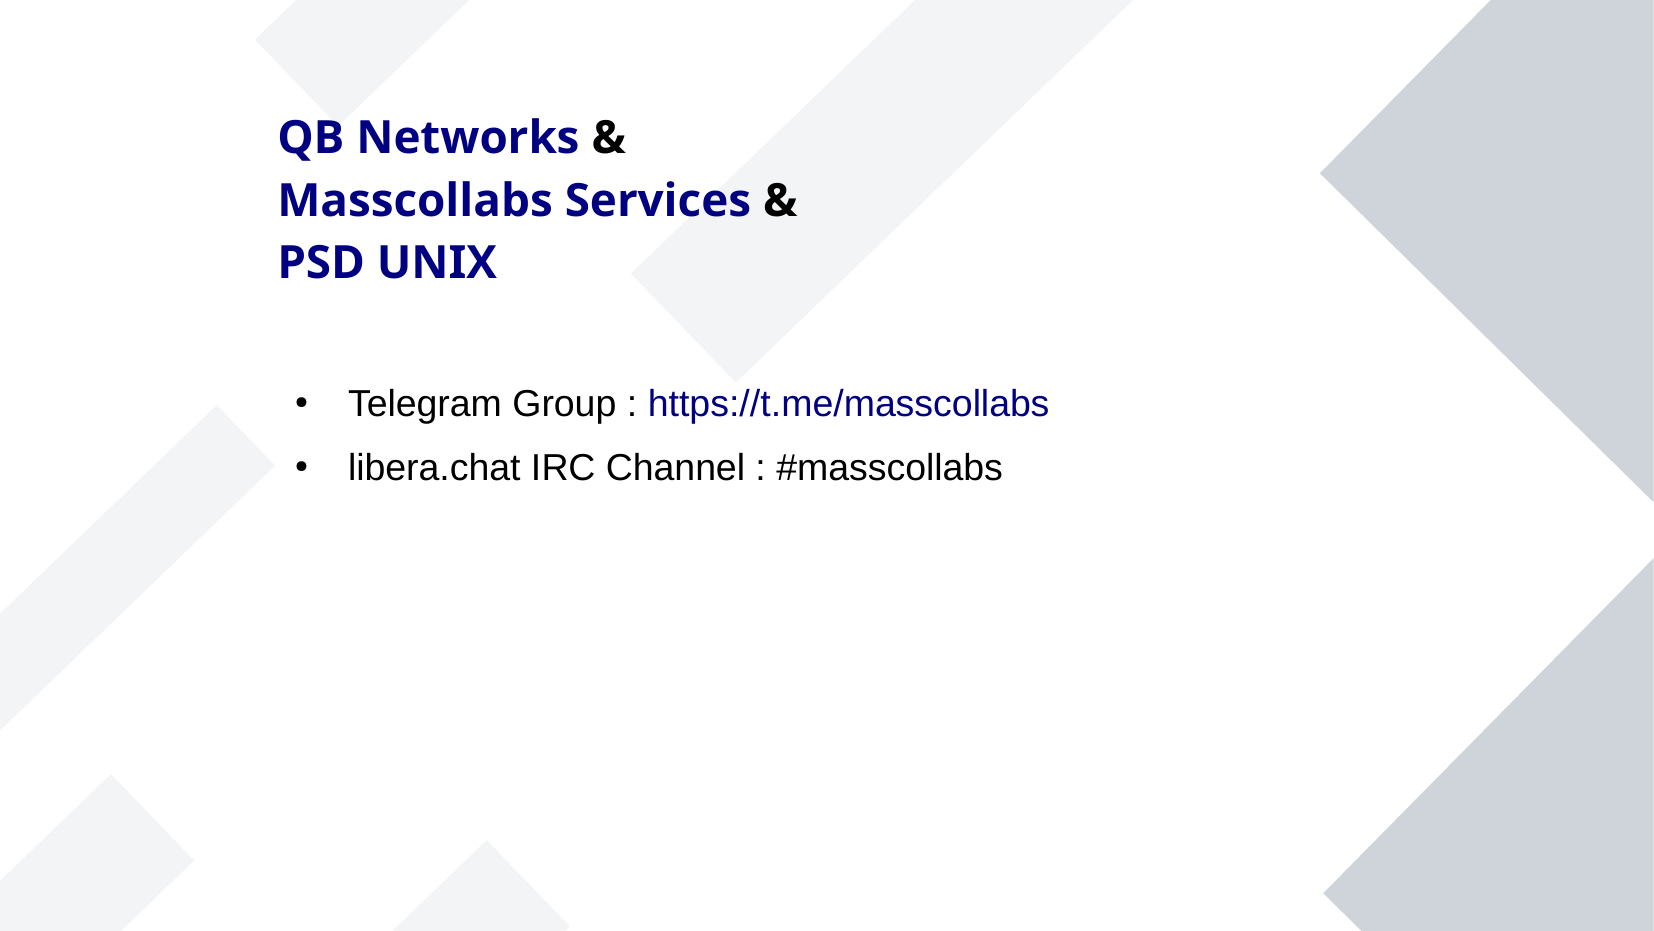

QB Networks & Masscollabs Services &
PSD UNIX
Telegram Group : https://t.me/masscollabs
libera.chat IRC Channel : #masscollabs